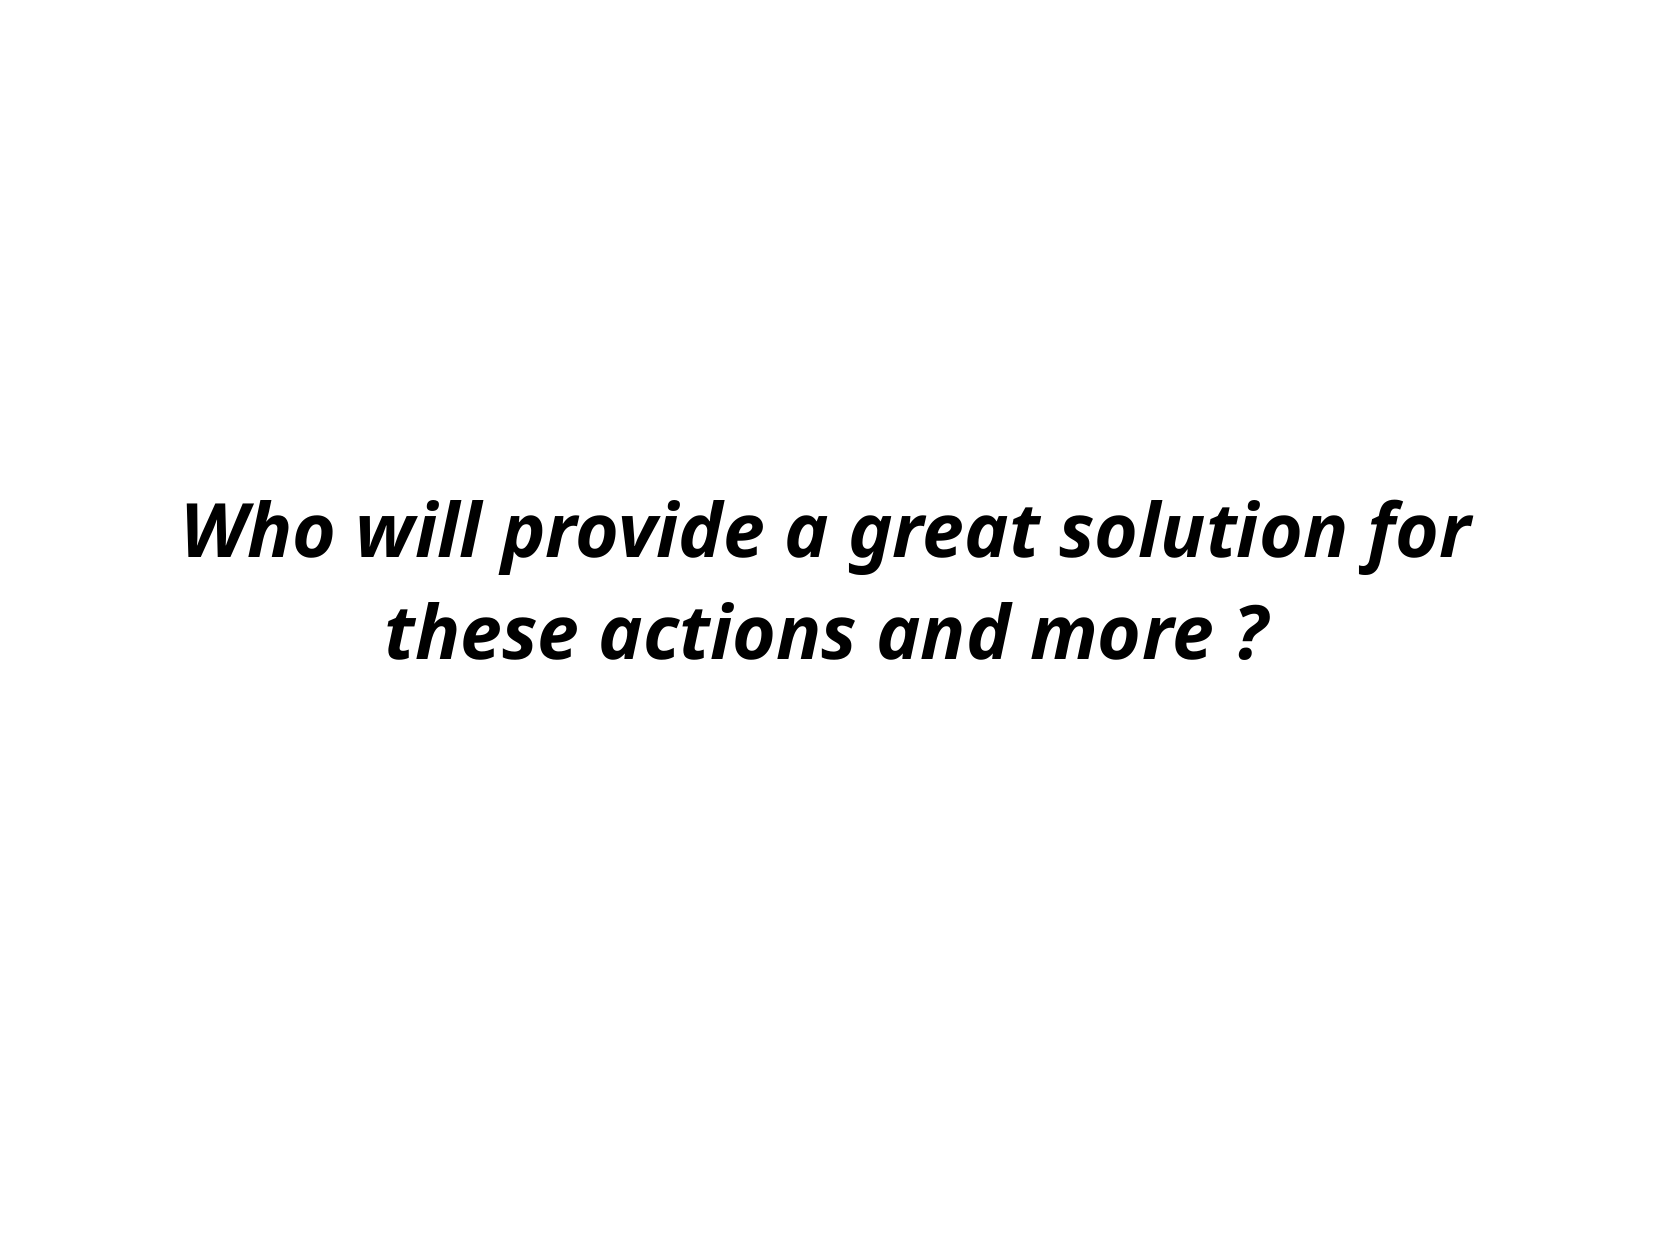

# Who will provide a great solution for these actions and more ?